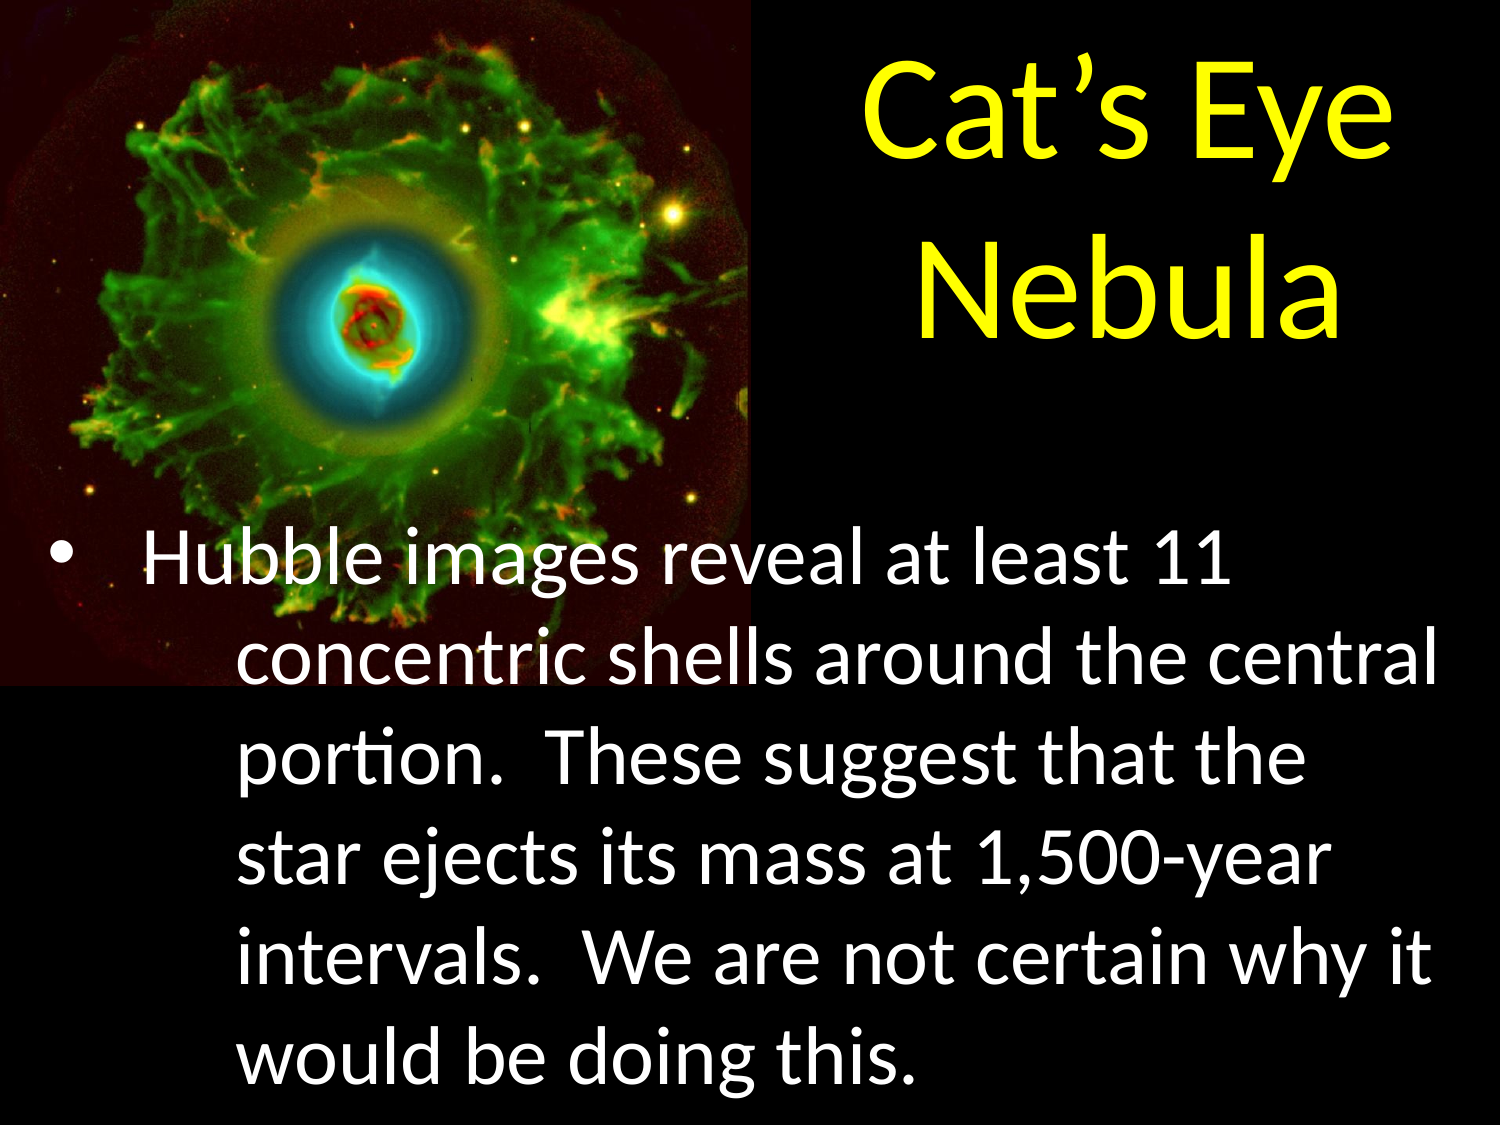

Cat’s Eye Nebula
Hubble images reveal at least 11 concentric shells around the central portion. These suggest that the star ejects its mass at 1,500-year intervals. We are not certain why it would be doing this.